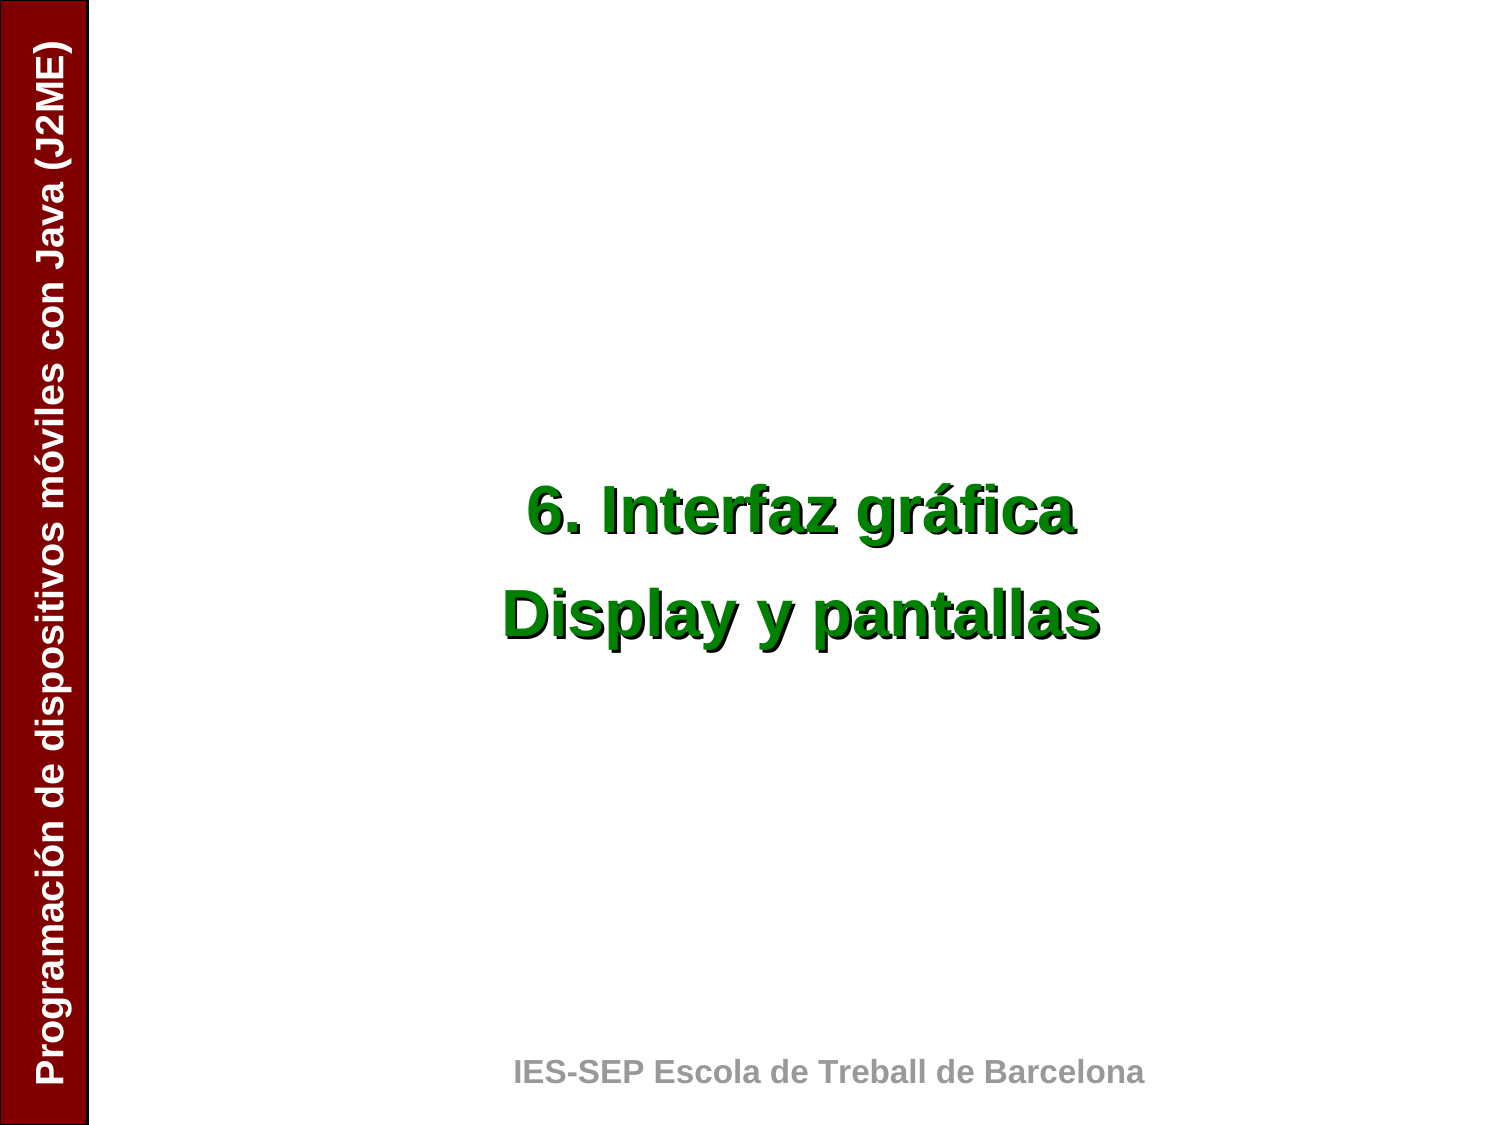

# 6. Interfaz gráfica
Display y pantallas